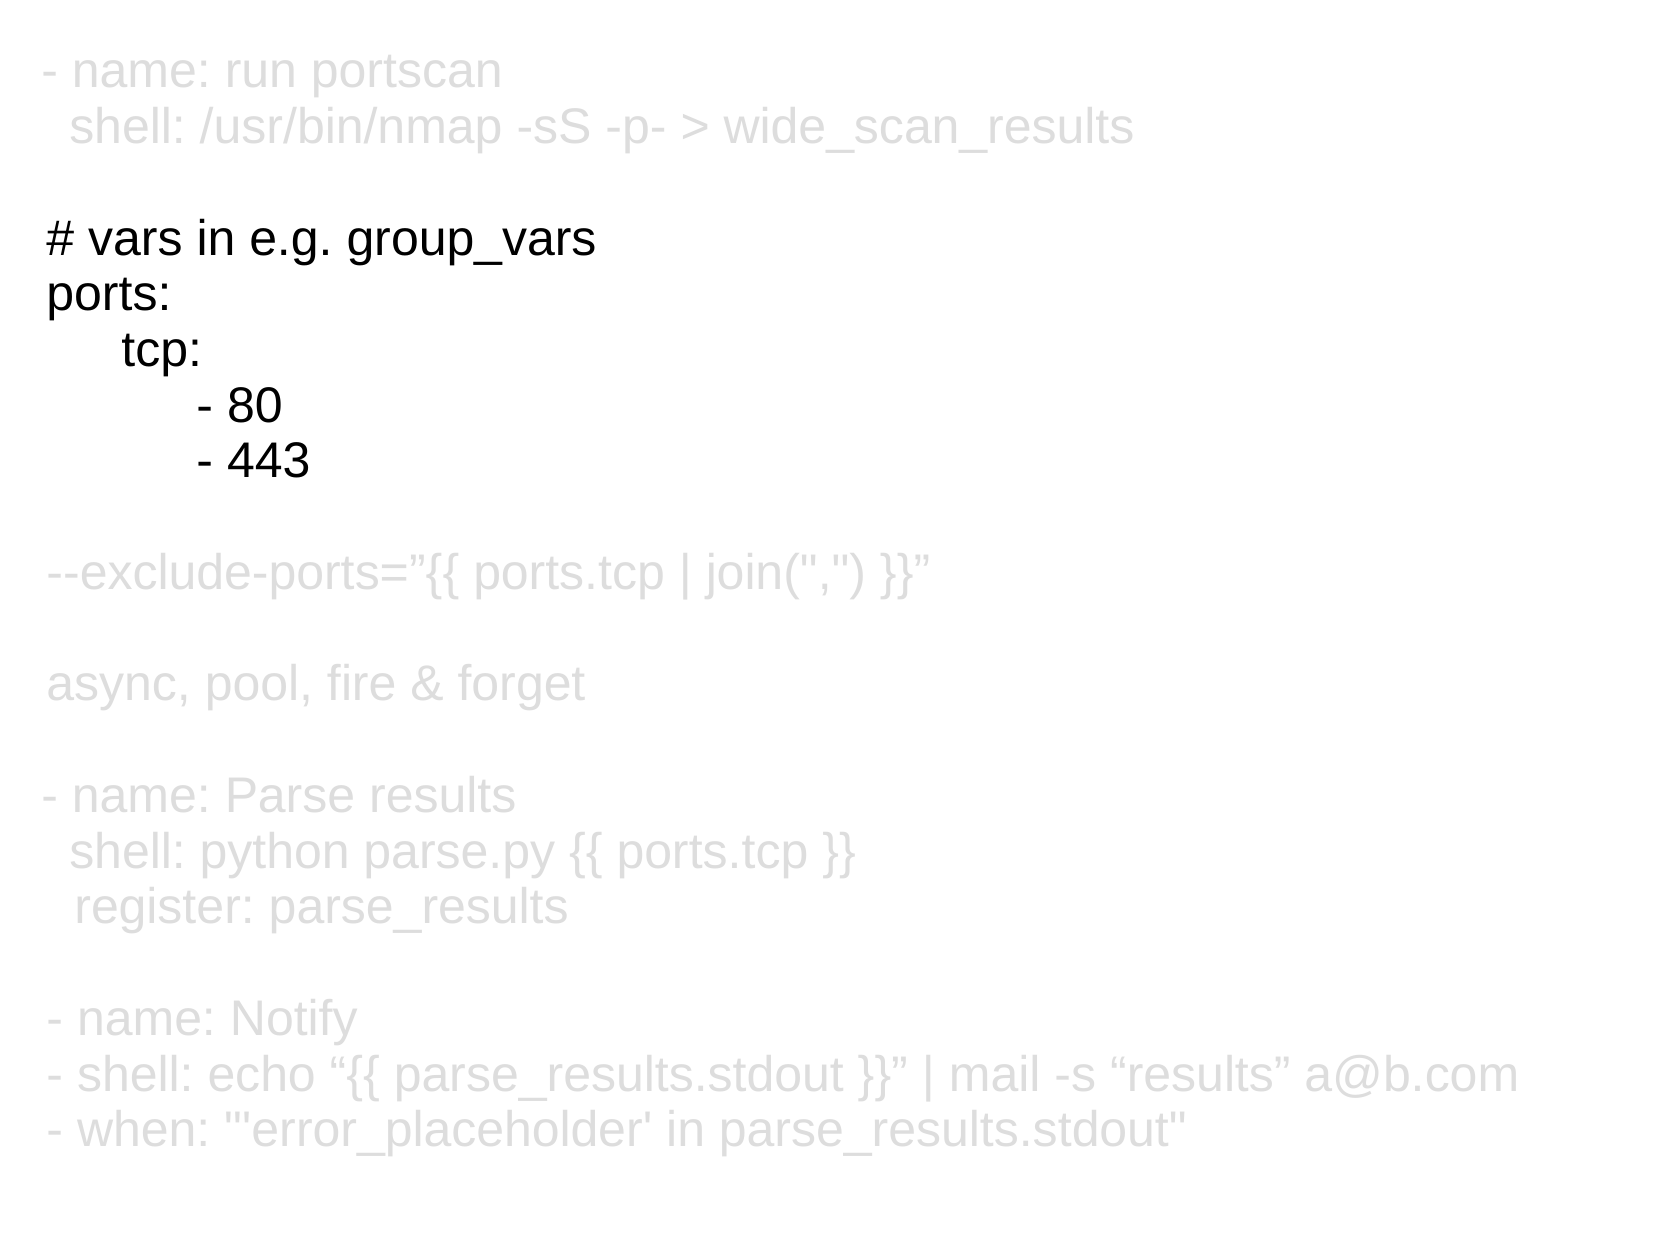

- name: run portscan
 shell: /usr/bin/nmap -sS -p- > wide_scan_results
	# vars in e.g. group_vars
	ports:
		tcp:
			- 80
			- 443
	--exclude-ports=”{{ ports.tcp | join(",") }}”
	async, pool, fire & forget
 - name: Parse results
 shell: python parse.py {{ ports.tcp }}
	 register: parse_results
	- name: Notify
	- shell: echo “{{ parse_results.stdout }}” | mail -s “results” a@b.com
	- when: "'error_placeholder' in parse_results.stdout"